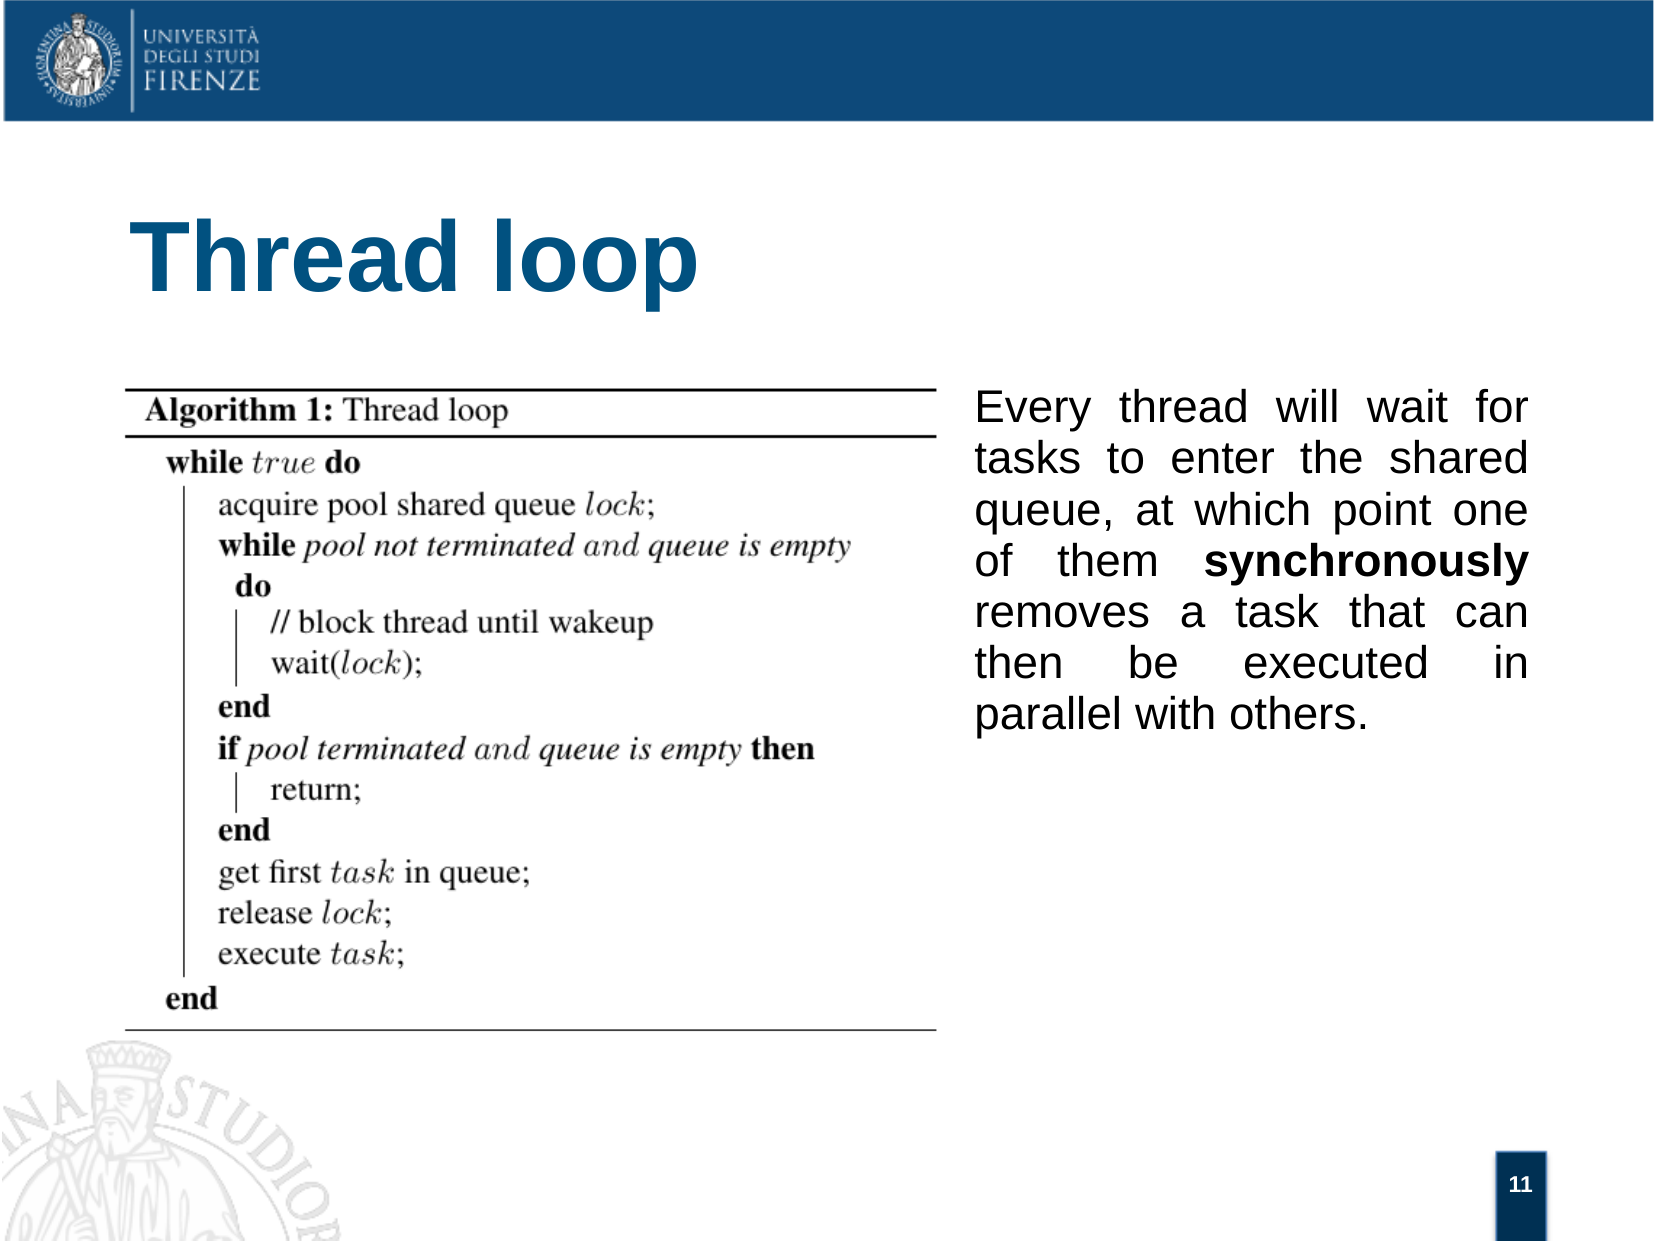

Thread loop
Every thread will wait for tasks to enter the shared queue, at which point one of them synchronously removes a task that can then be executed in parallel with others.
11